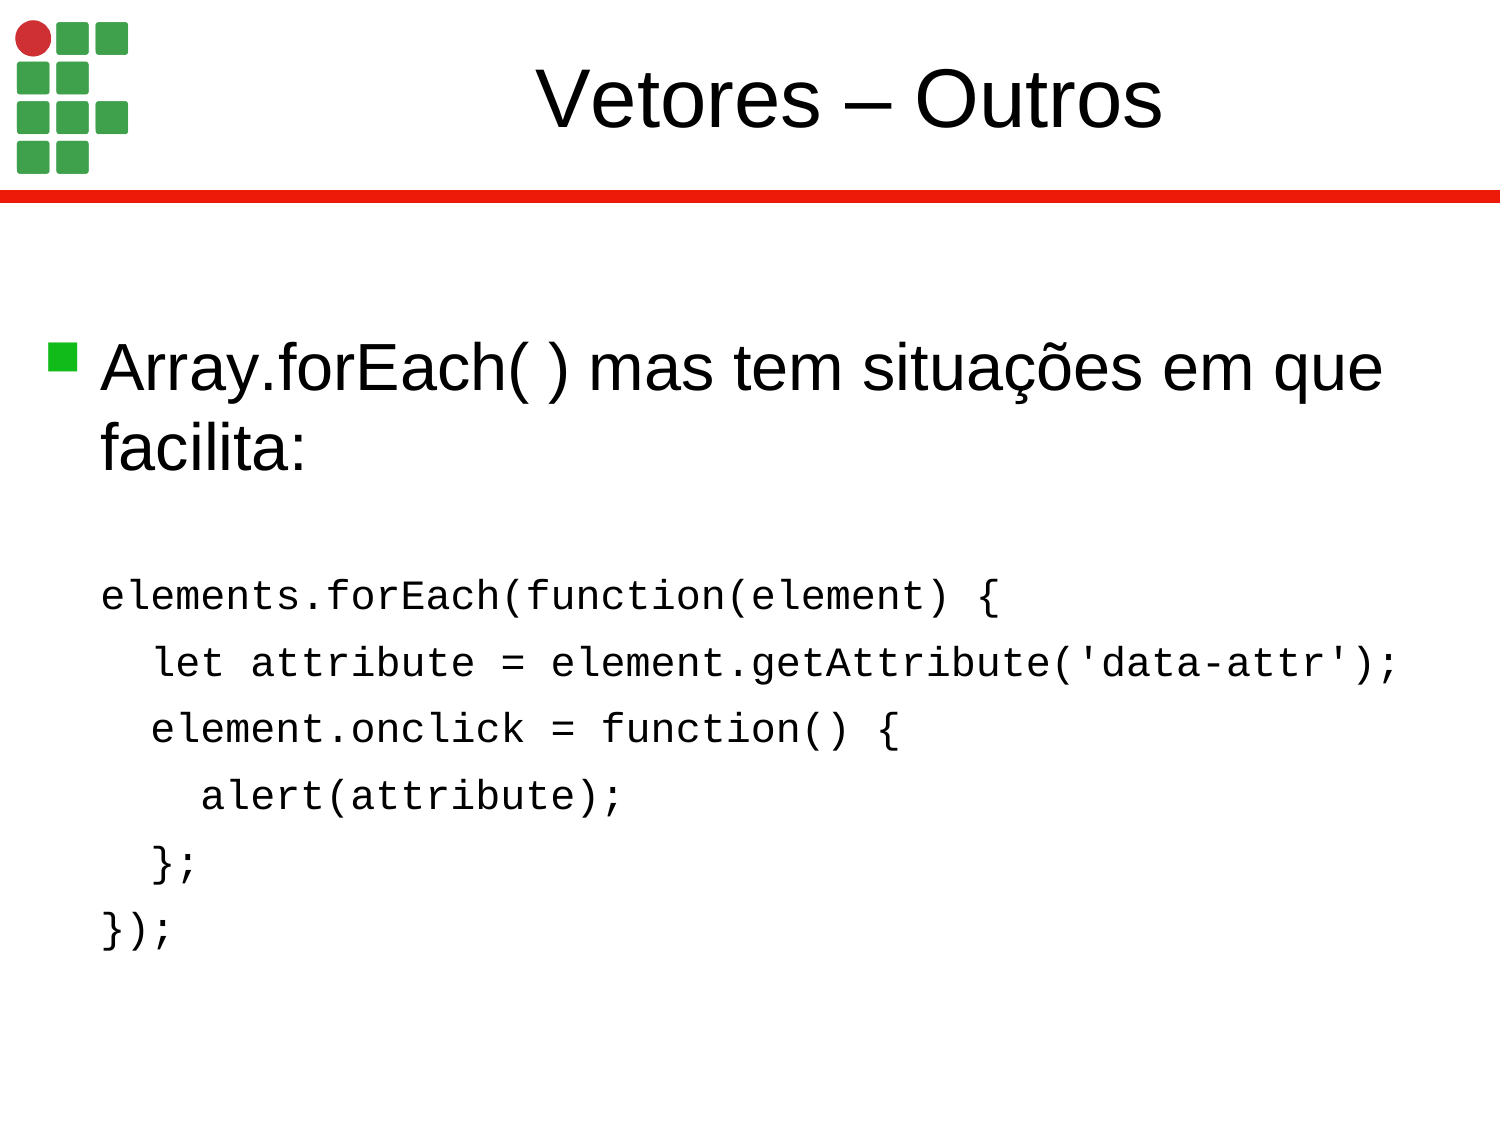

# Vetores – Outros
Array.forEach( ) mas tem situações em que facilita:
elements.forEach(function(element) {
 let attribute = element.getAttribute('data-attr');
 element.onclick = function() {
 alert(attribute);
 };
});